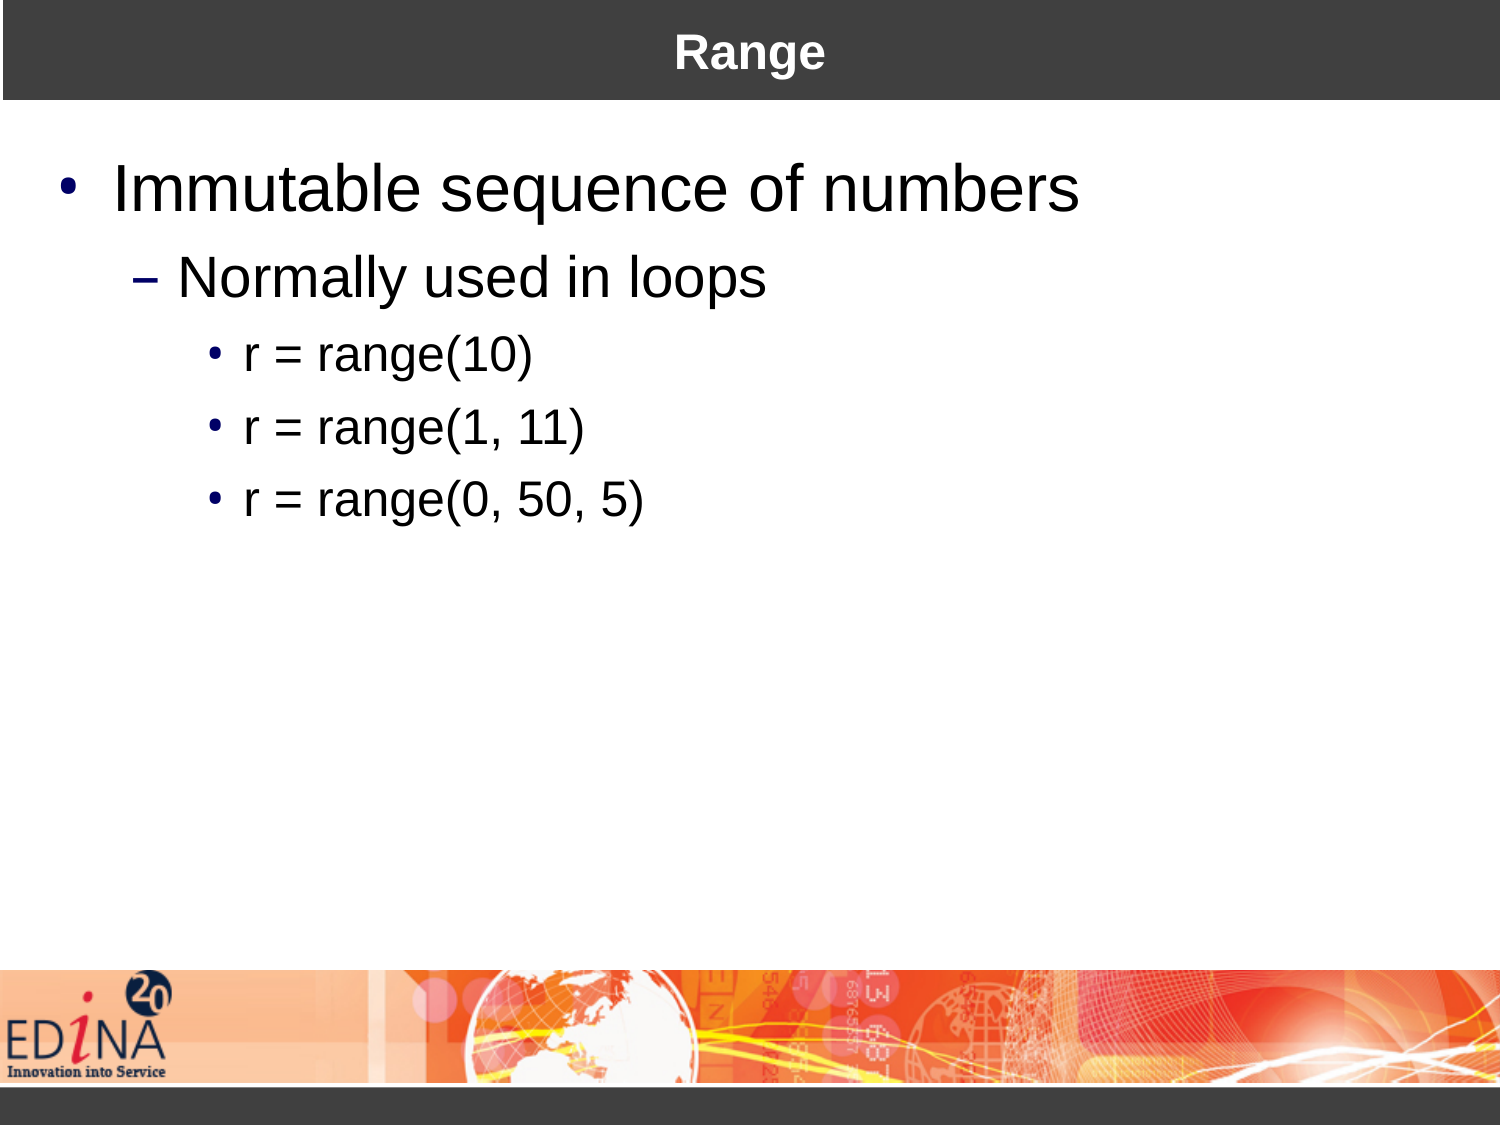

# Range
Immutable sequence of numbers
Normally used in loops
r = range(10)
r = range(1, 11)
r = range(0, 50, 5)